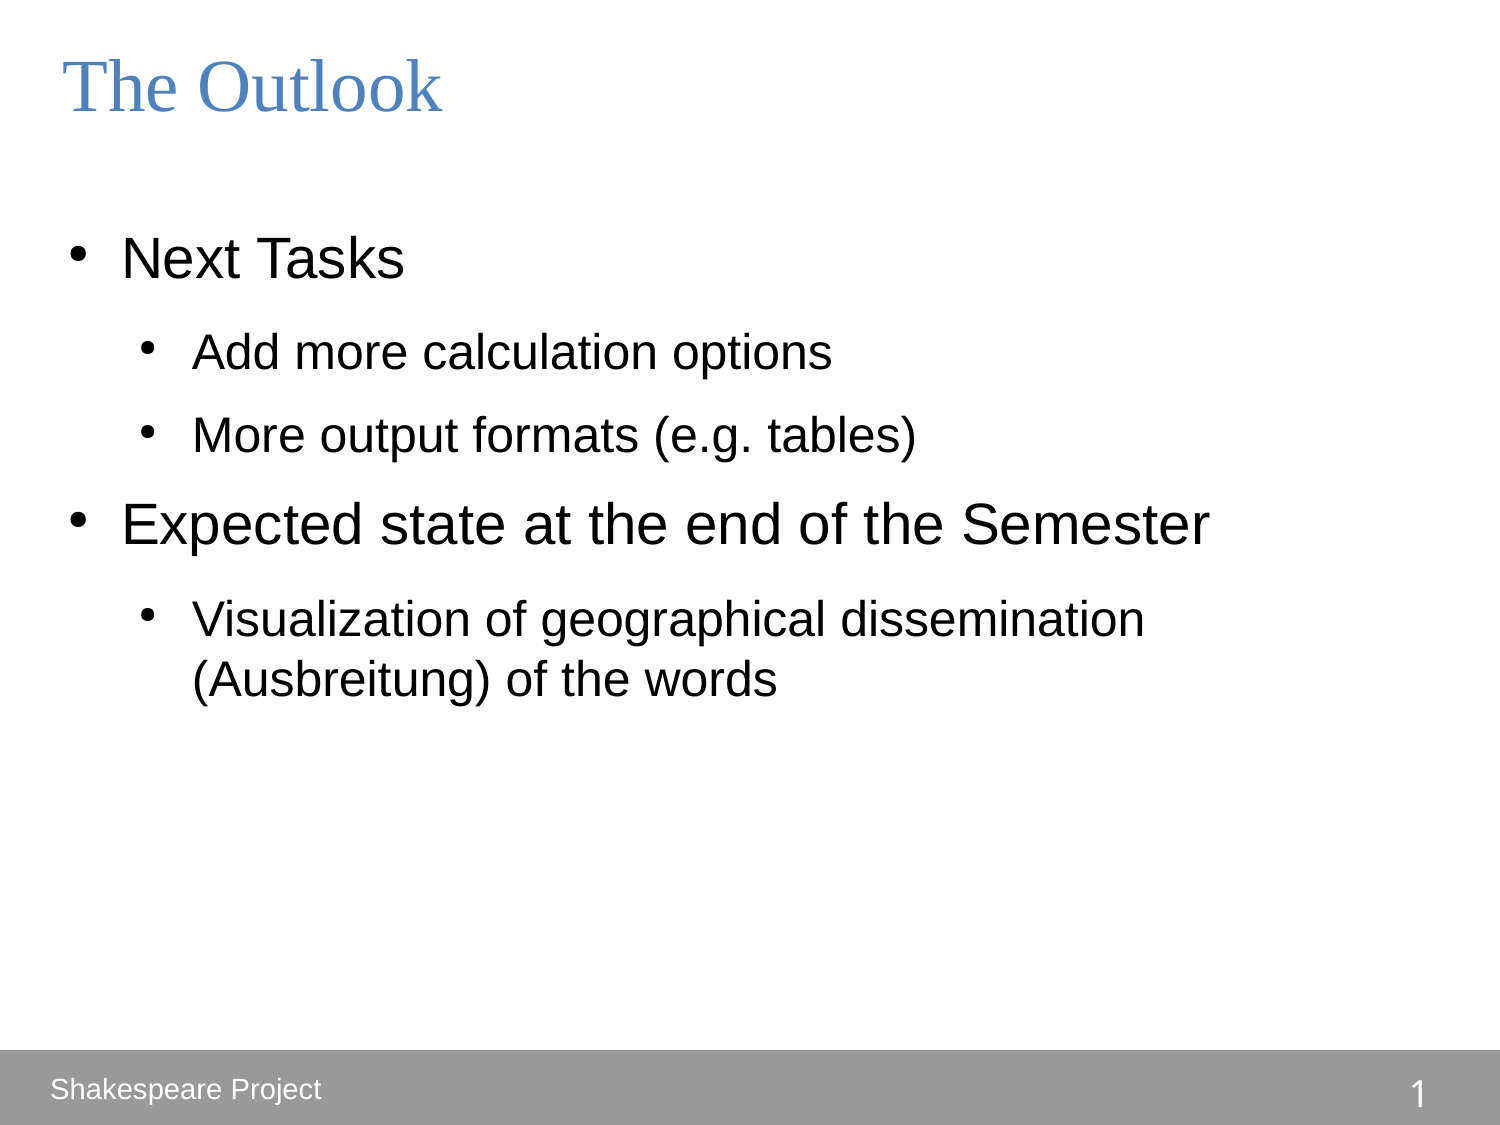

# The Outlook
Next Tasks
Add more calculation options
More output formats (e.g. tables)
Expected state at the end of the Semester
Visualization of geographical dissemination (Ausbreitung) of the words
Shakespeare Project